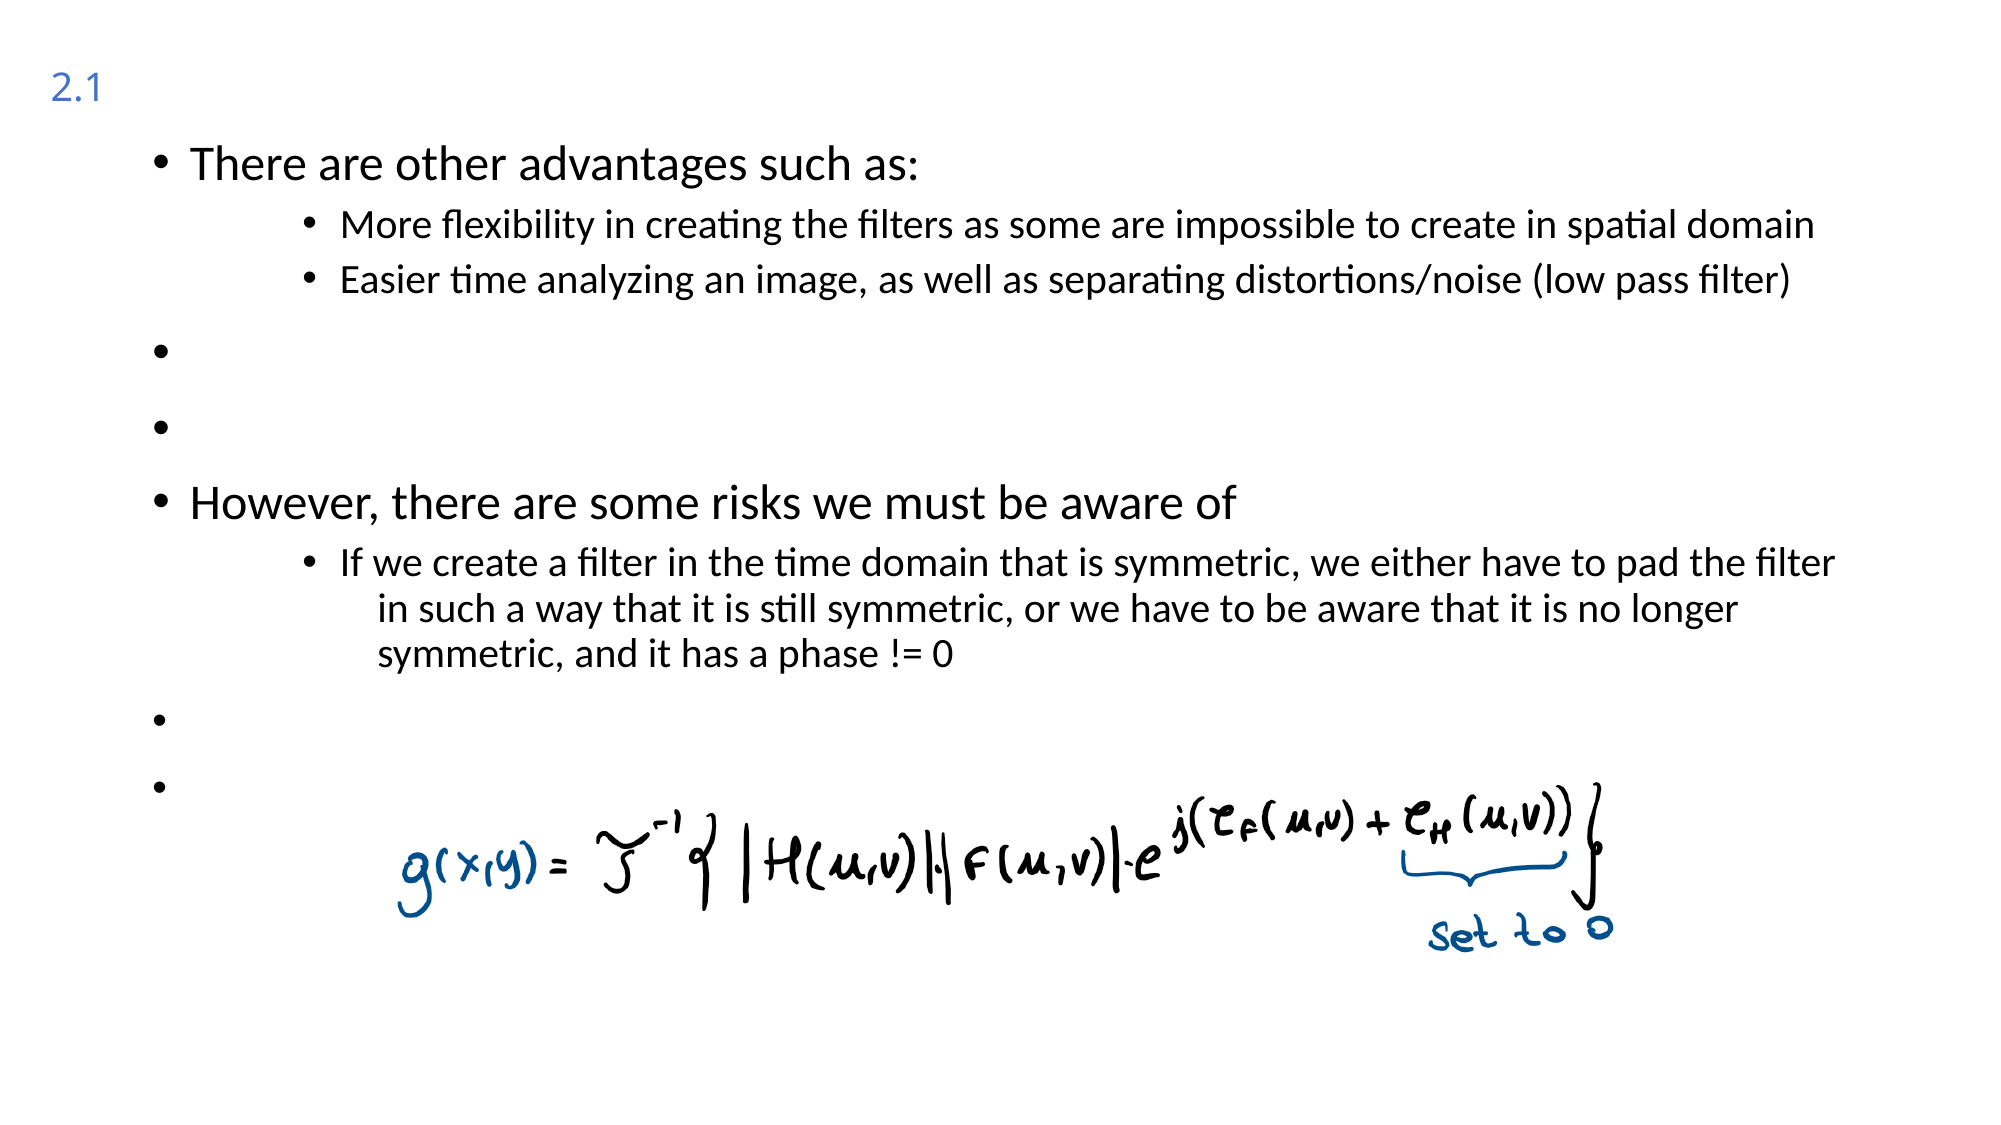

2.1
# There are other advantages such as:
More flexibility in creating the filters as some are impossible to create in spatial domain
Easier time analyzing an image, as well as separating distortions/noise (low pass filter)
However, there are some risks we must be aware of
If we create a filter in the time domain that is symmetric, we either have to pad the filter in such a way that it is still symmetric, or we have to be aware that it is no longer symmetric, and it has a phase != 0